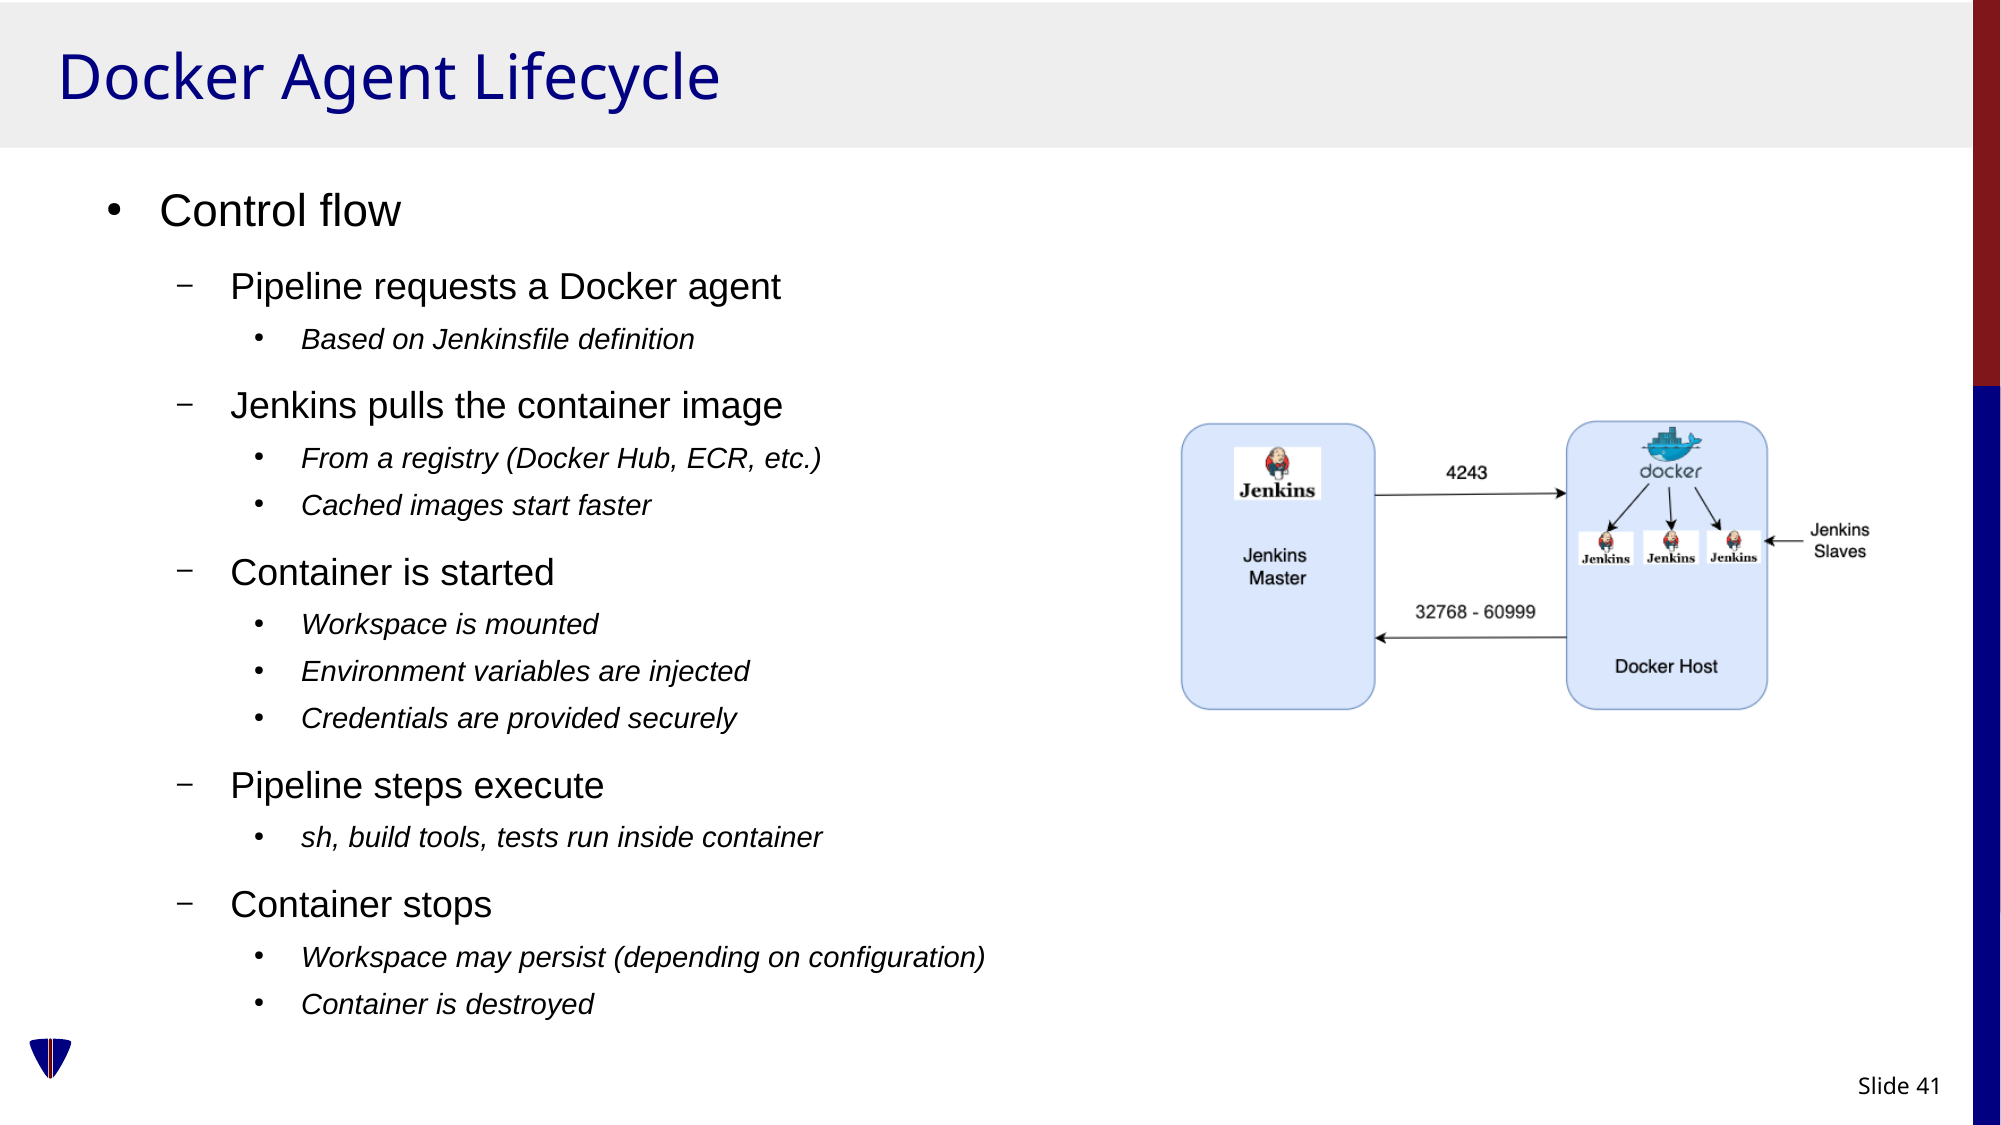

# Docker Agent Lifecycle
Control flow
Pipeline requests a Docker agent
Based on Jenkinsfile definition
Jenkins pulls the container image
From a registry (Docker Hub, ECR, etc.)
Cached images start faster
Container is started
Workspace is mounted
Environment variables are injected
Credentials are provided securely
Pipeline steps execute
sh, build tools, tests run inside container
Container stops
Workspace may persist (depending on configuration)
Container is destroyed